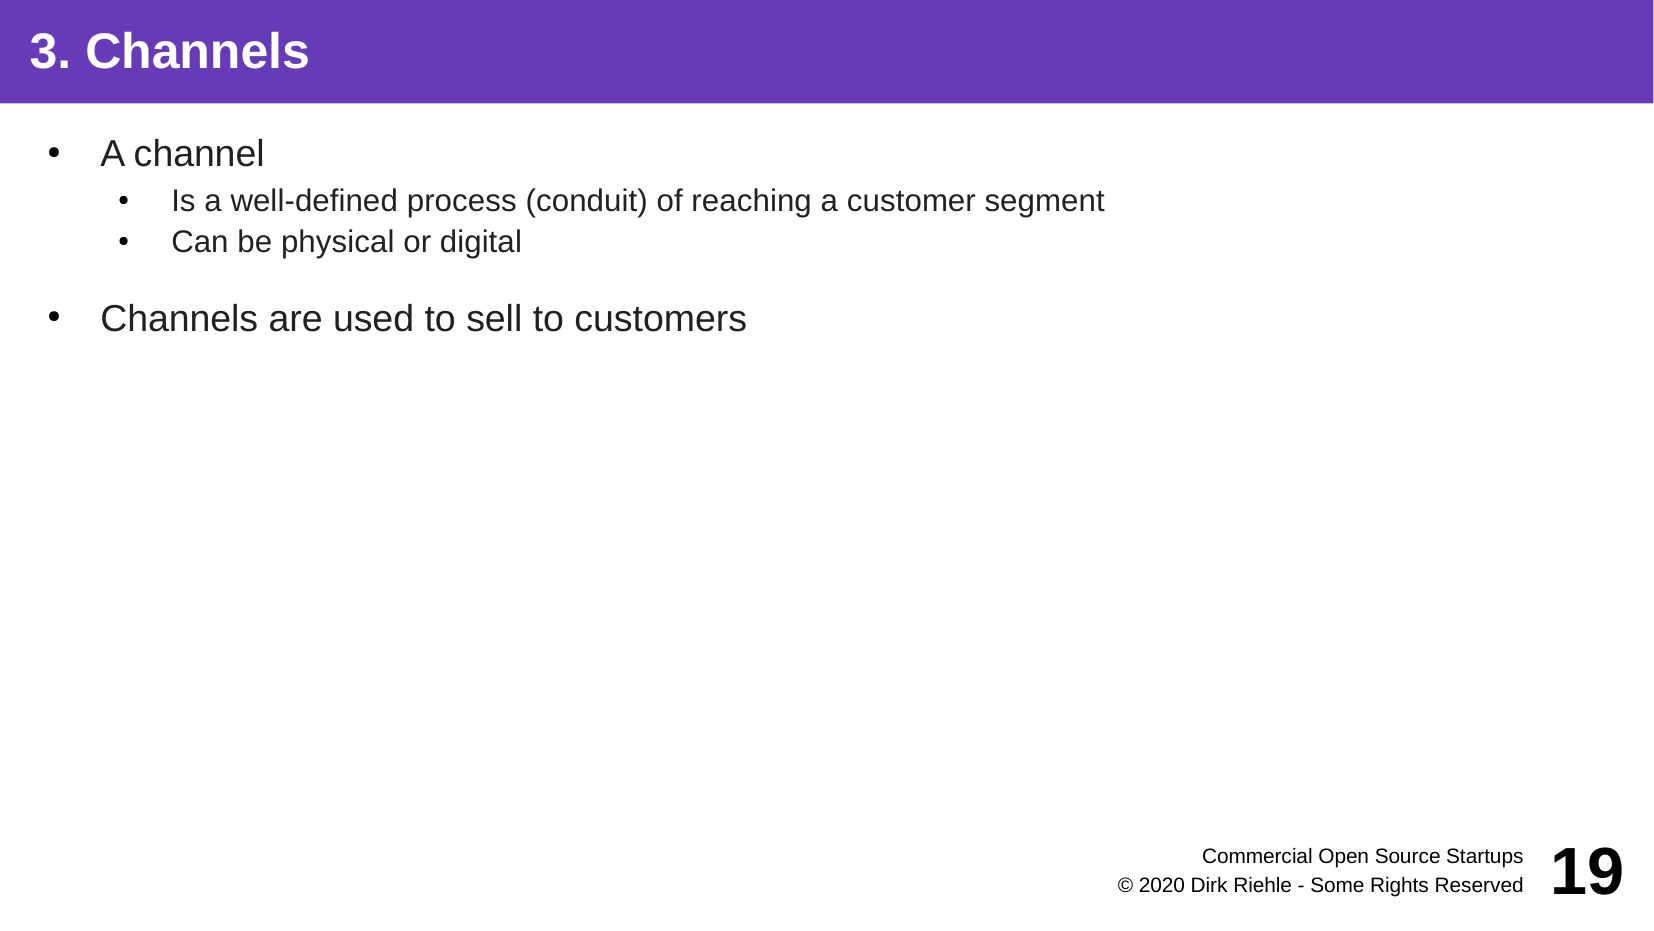

# 3. Channels
A channel
Is a well-defined process (conduit) of reaching a customer segment
Can be physical or digital
Channels are used to sell to customers
Commercial Open Source Startups
19
© 2020 Dirk Riehle - Some Rights Reserved